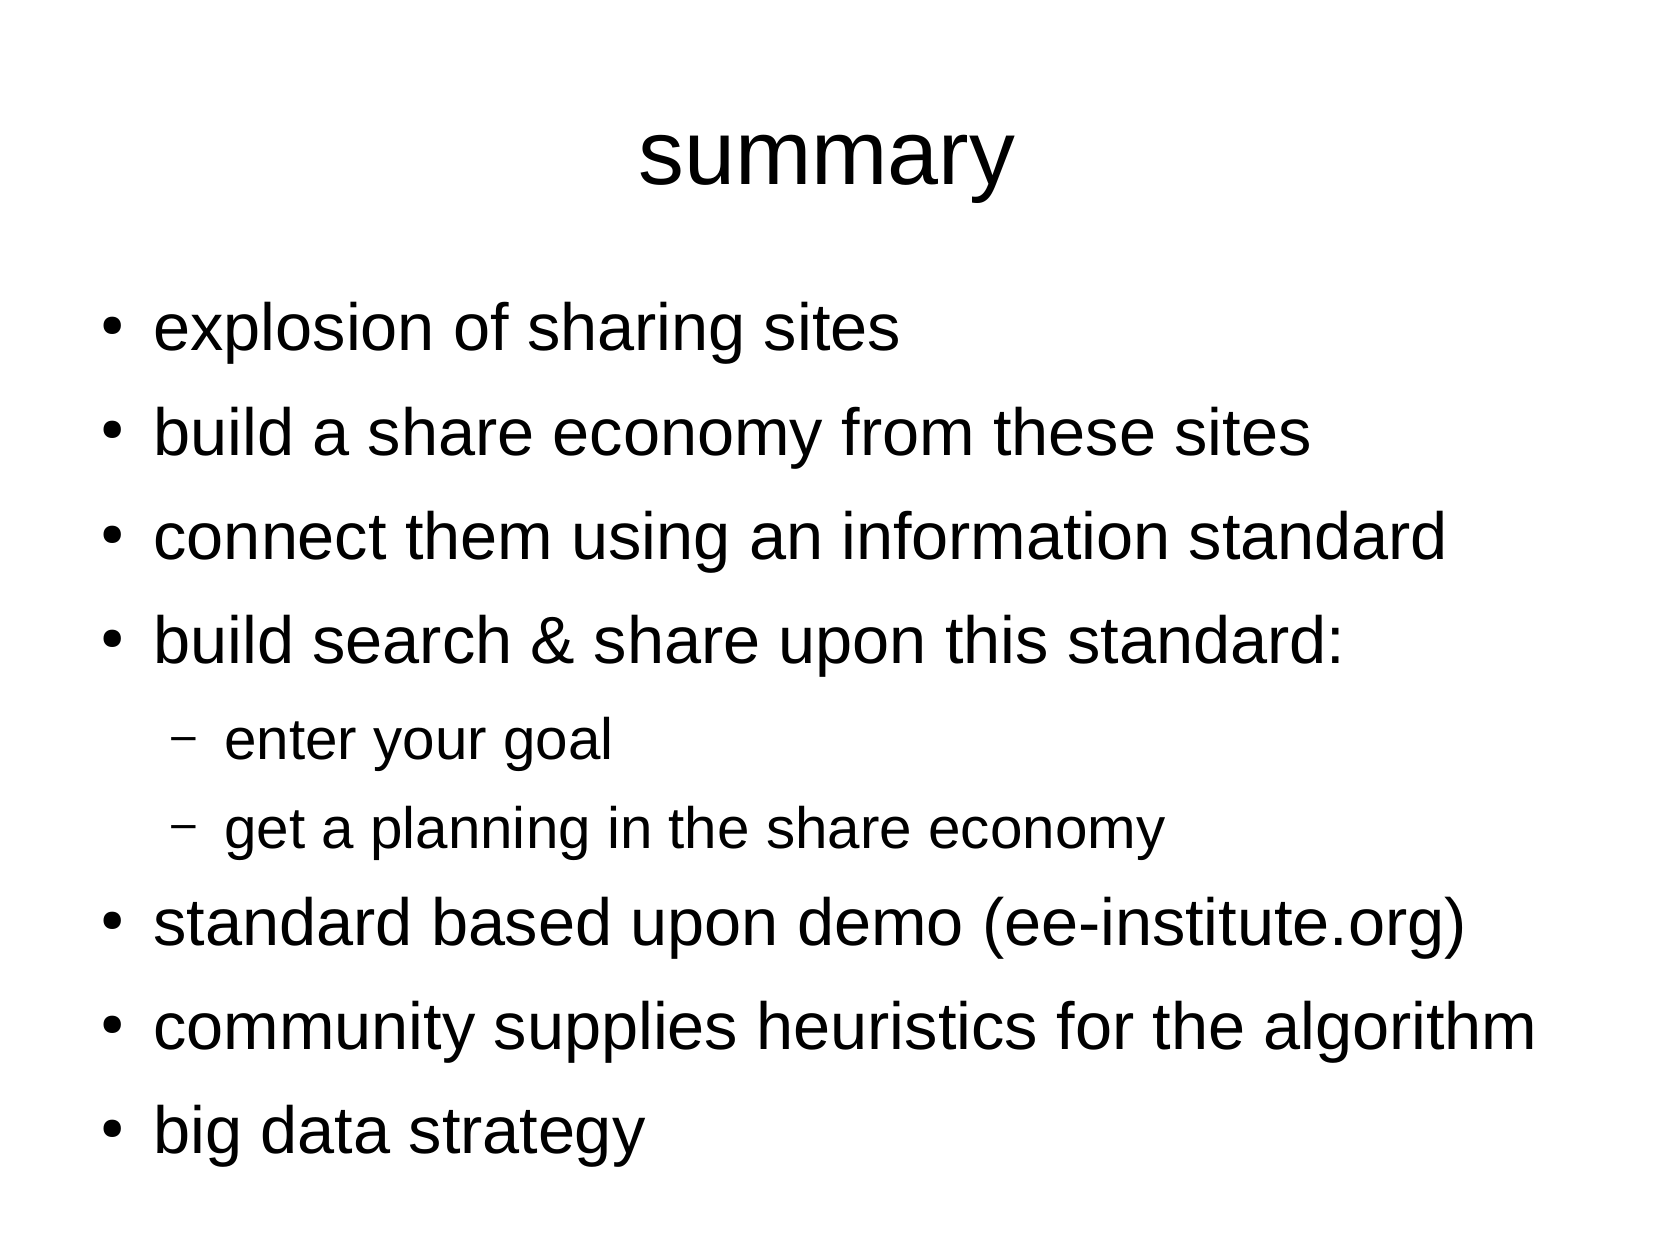

# summary
explosion of sharing sites
build a share economy from these sites
connect them using an information standard
build search & share upon this standard:
enter your goal
get a planning in the share economy
standard based upon demo (ee-institute.org)
community supplies heuristics for the algorithm
big data strategy